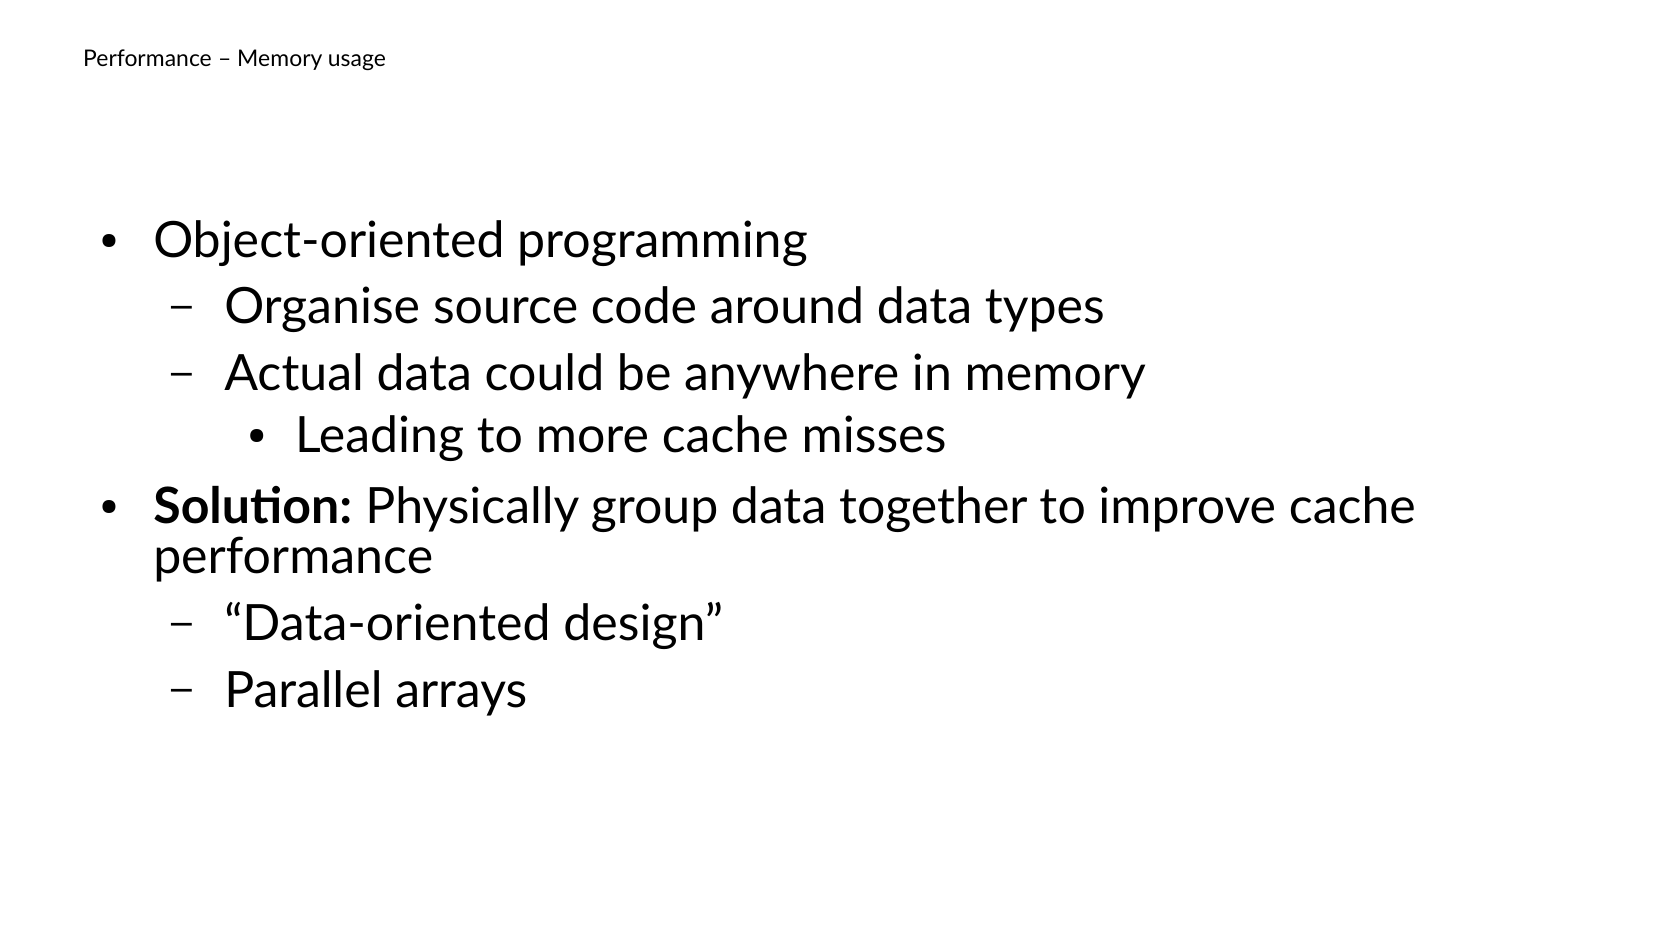

# Performance – Memory usage
Object-oriented programming
Organise source code around data types
Actual data could be anywhere in memory
Leading to more cache misses
Solution: Physically group data together to improve cache performance
“Data-oriented design”
Parallel arrays